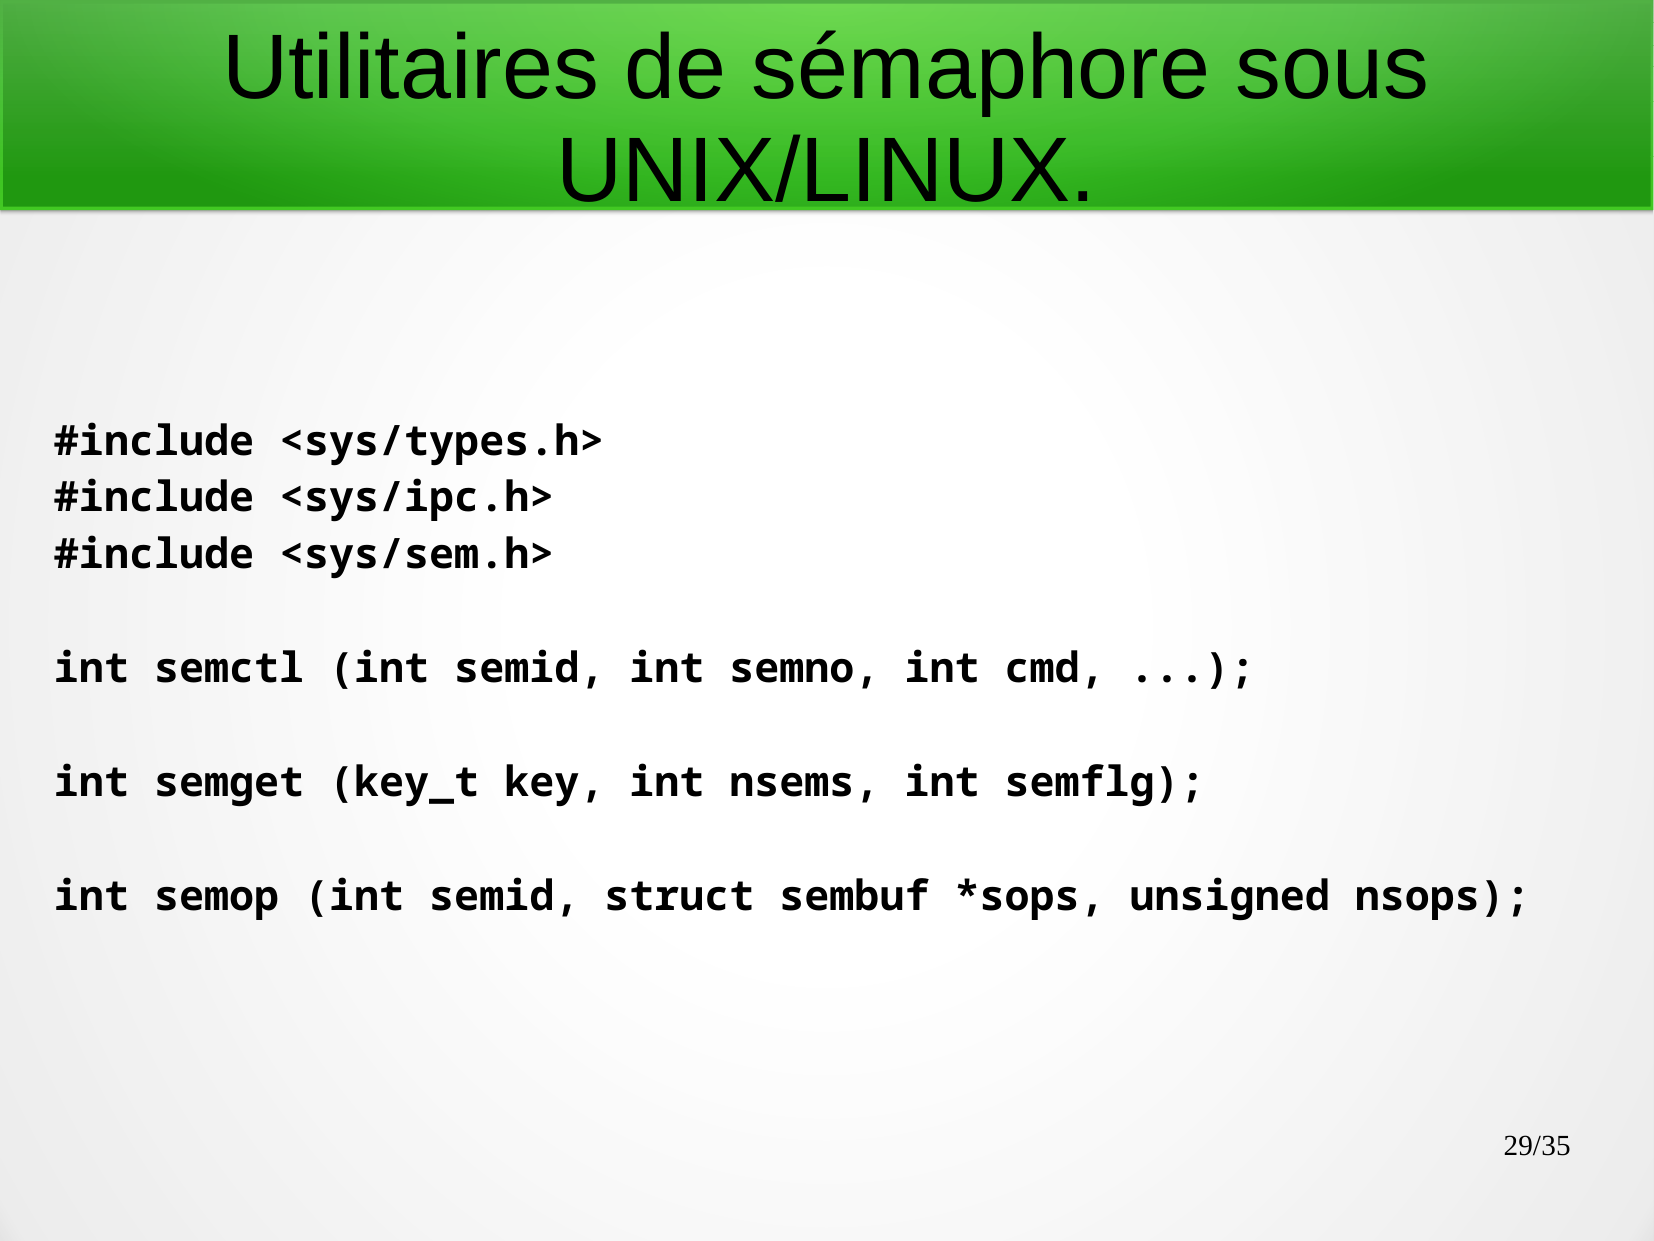

# Utilitaires de sémaphore sous UNIX/LINUX.
#include <sys/types.h>
#include <sys/ipc.h>
#include <sys/sem.h>
int semctl (int semid, int semno, int cmd, ...);
int semget (key_t key, int nsems, int semflg);
int semop (int semid, struct sembuf *sops, unsigned nsops);
29